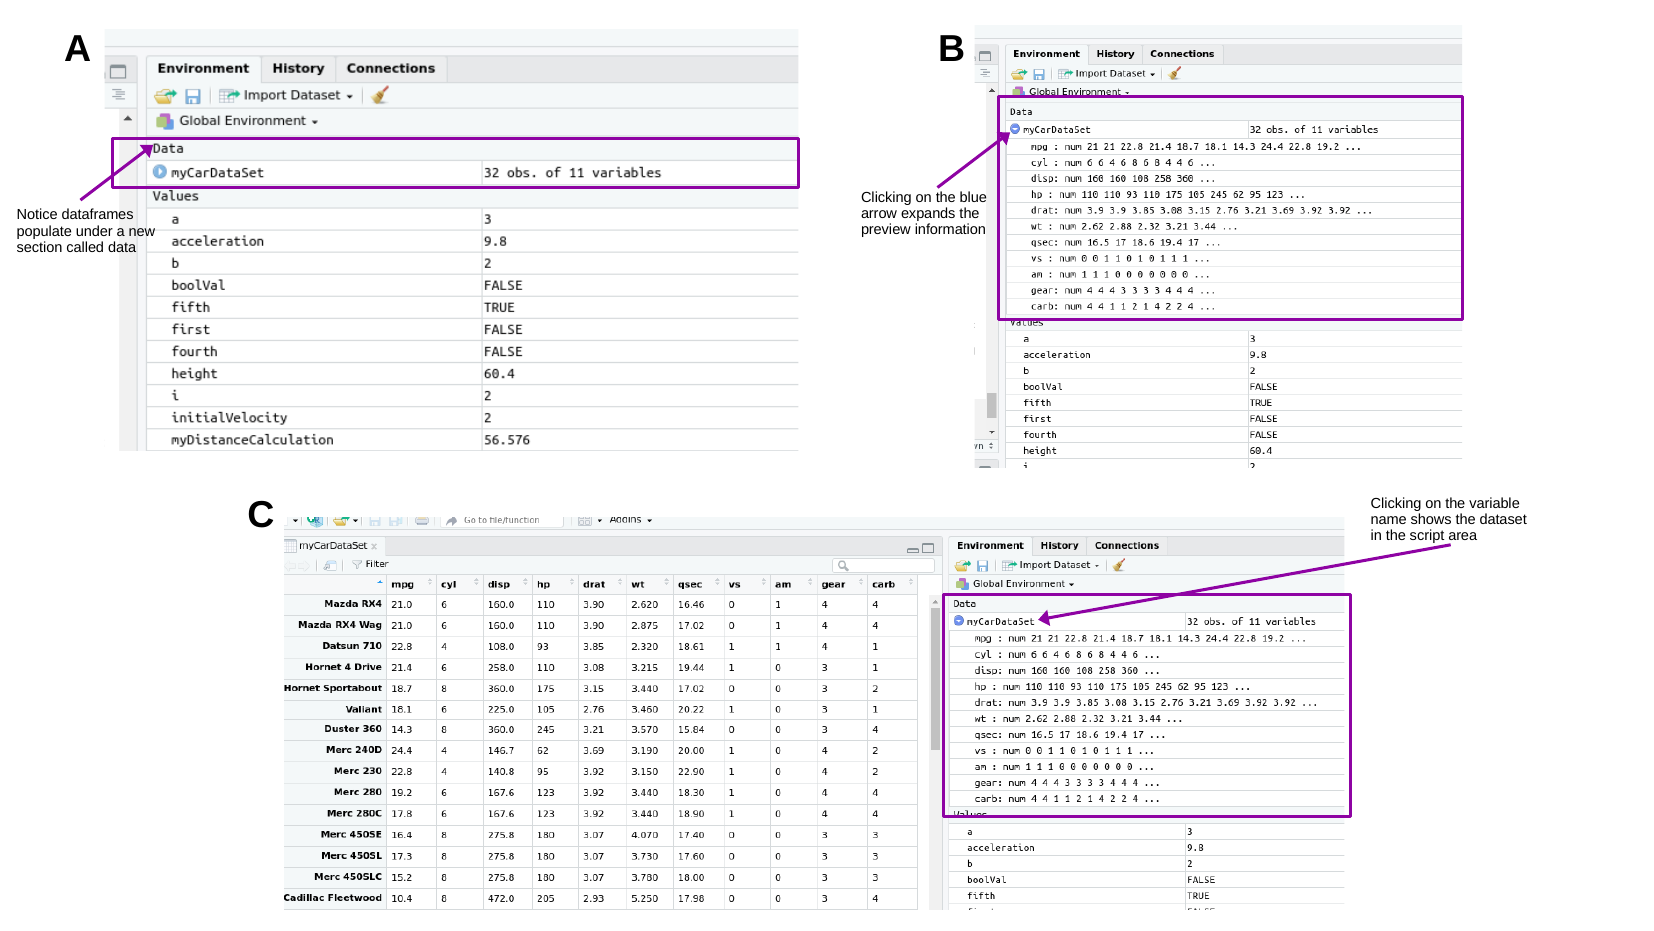

A
B
Clicking on the blue arrow expands the preview information
Notice dataframes populate under a new section called data
C
Clicking on the variable name shows the dataset in the script area